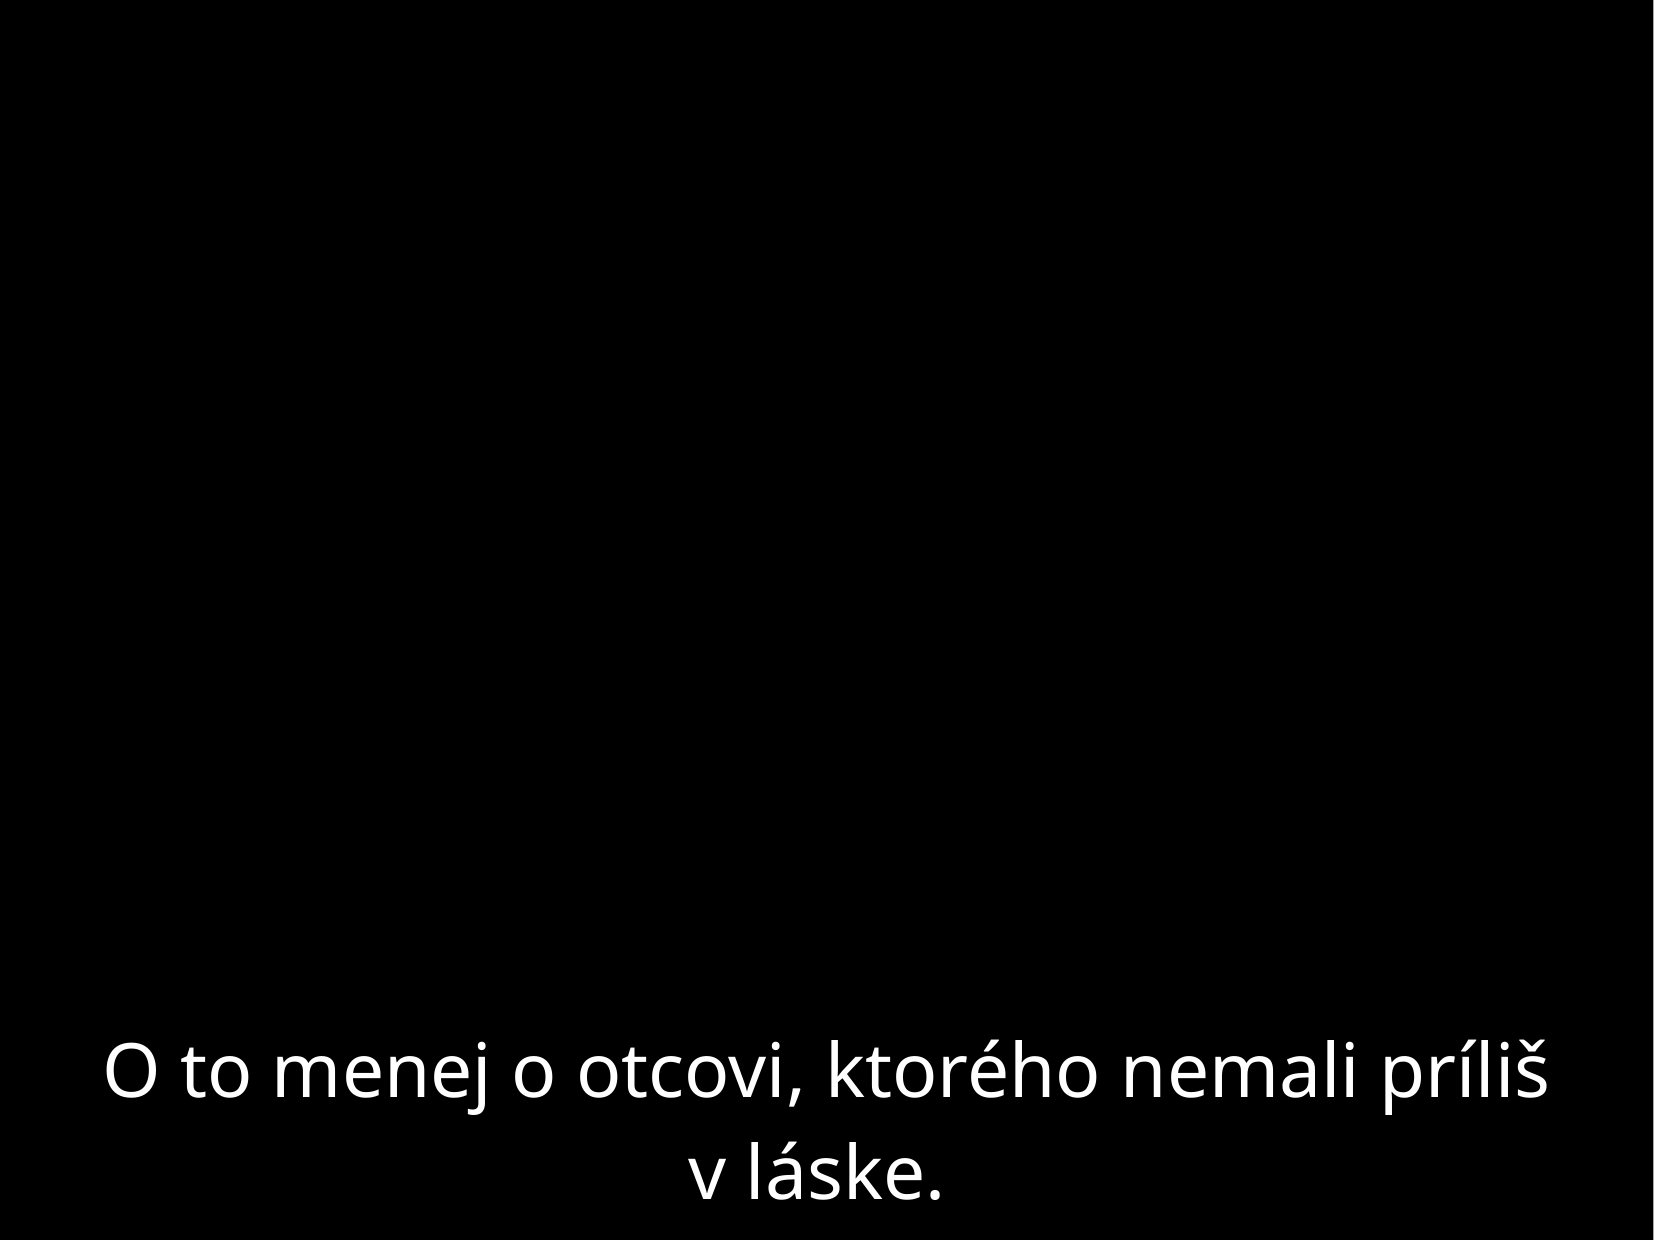

# O to menej o otcovi, ktorého nemali príliš v láske.